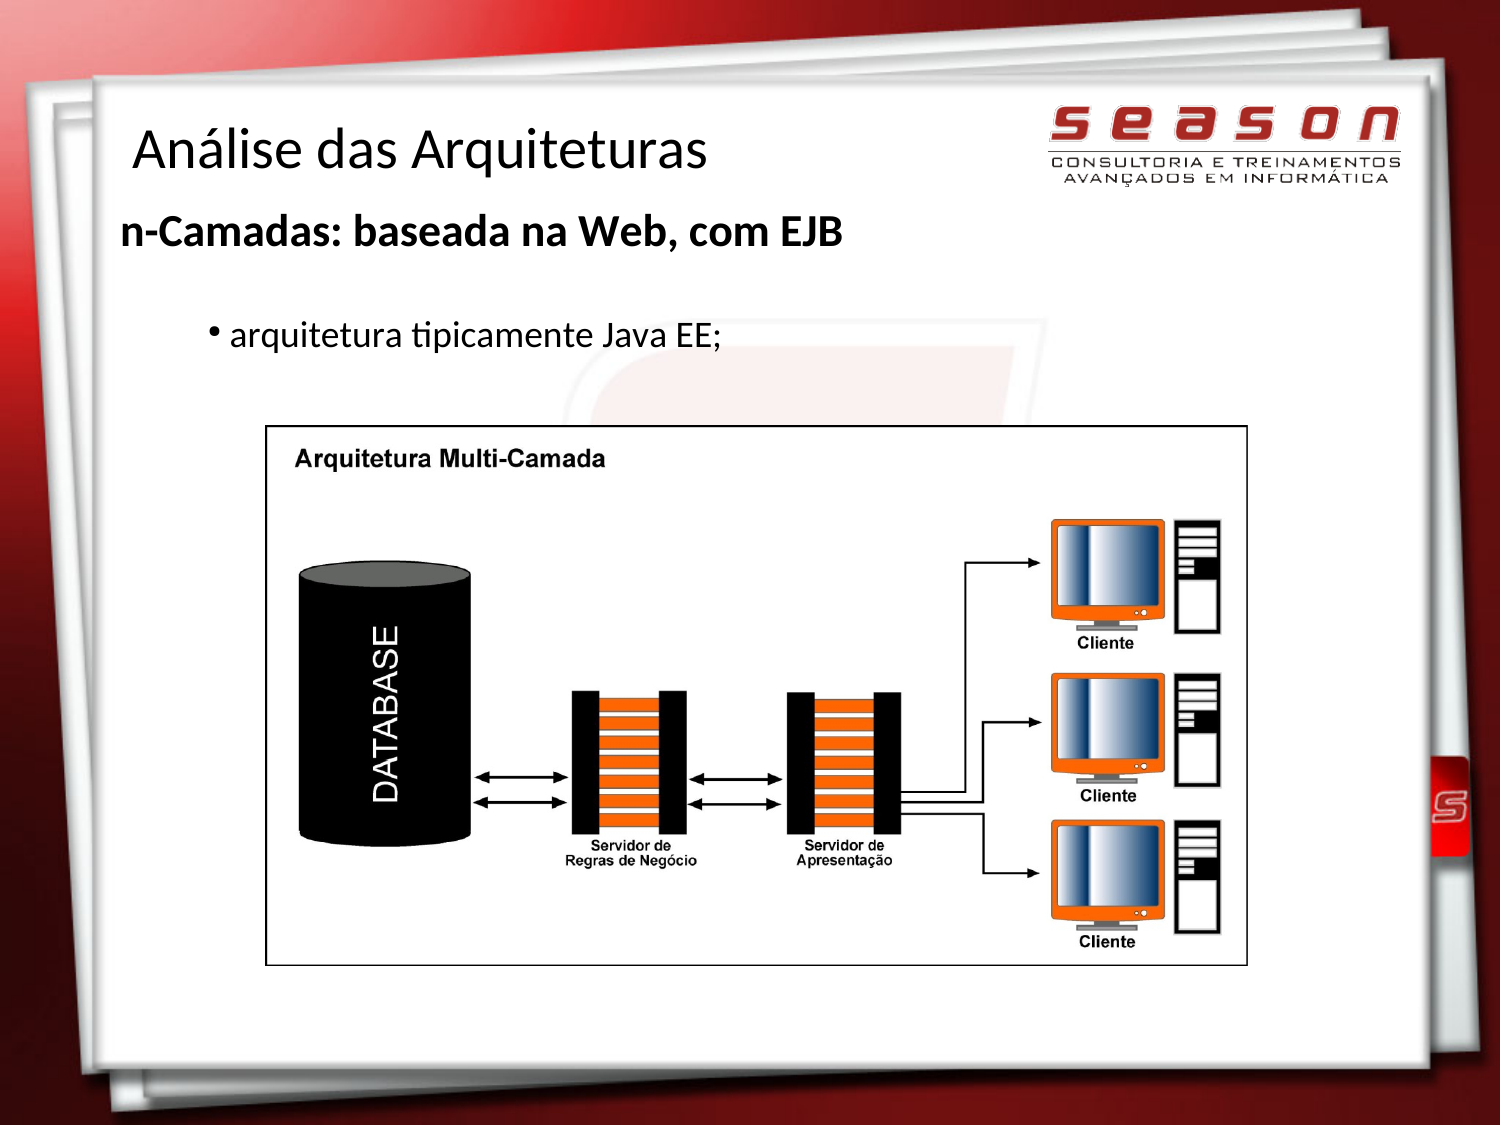

# Análise das Arquiteturas
n-Camadas: baseada na Web, com EJB
 arquitetura tipicamente Java EE;